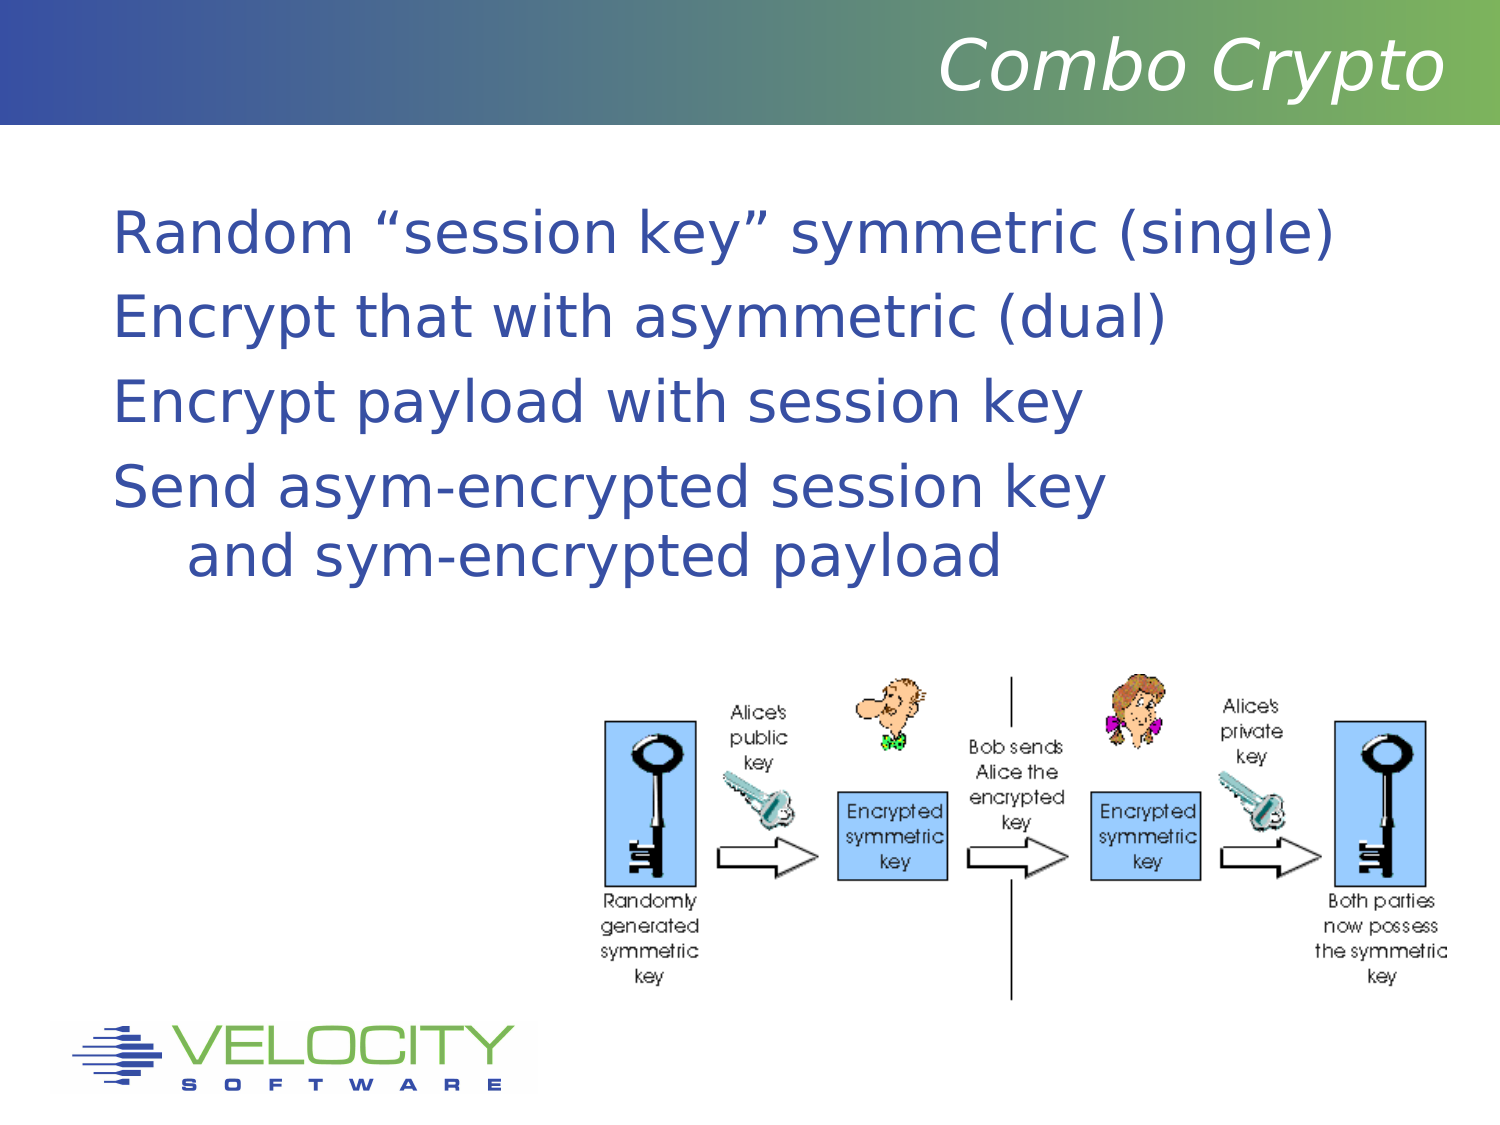

# Combo Crypto
Random “session key” symmetric (single)
Encrypt that with asymmetric (dual)
Encrypt payload with session key
Send asym-encrypted session key
 and sym-encrypted payload